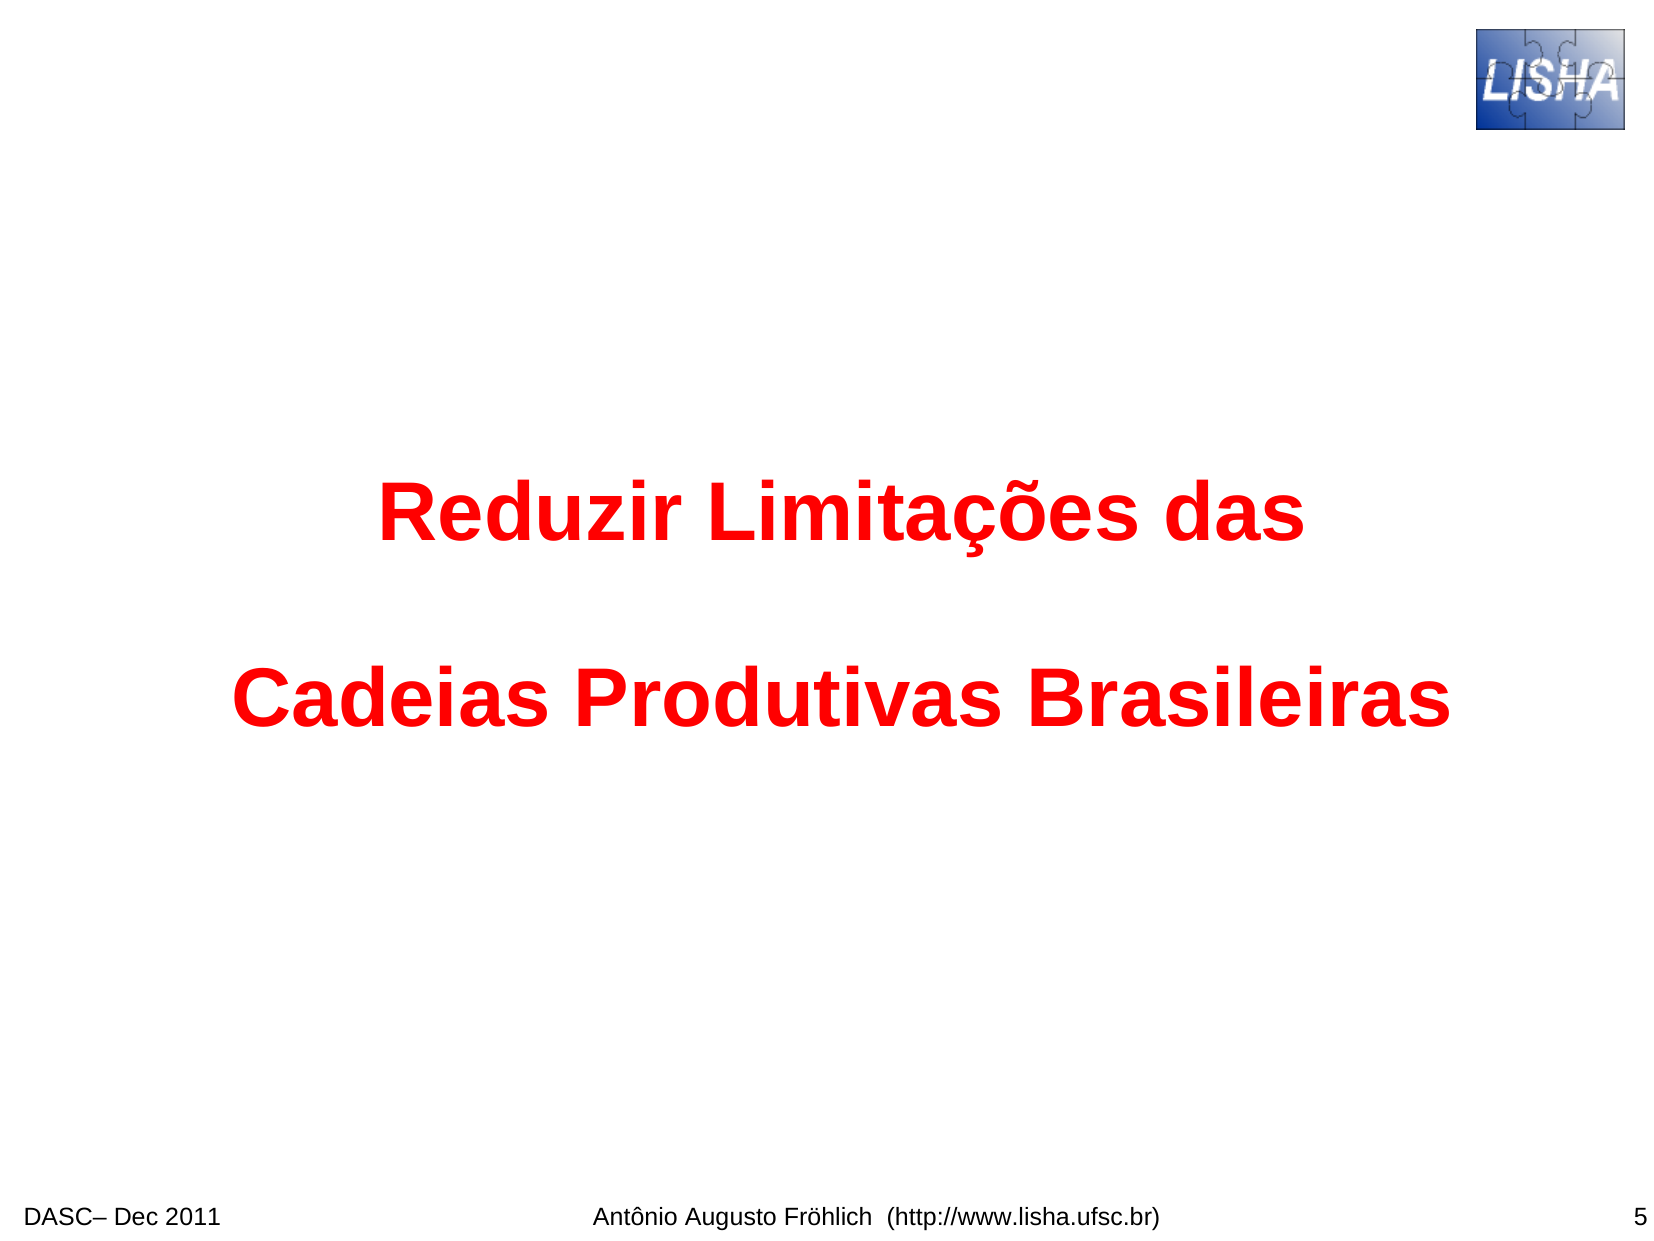

# Reduzir Limitações das
Cadeias Produtivas Brasileiras